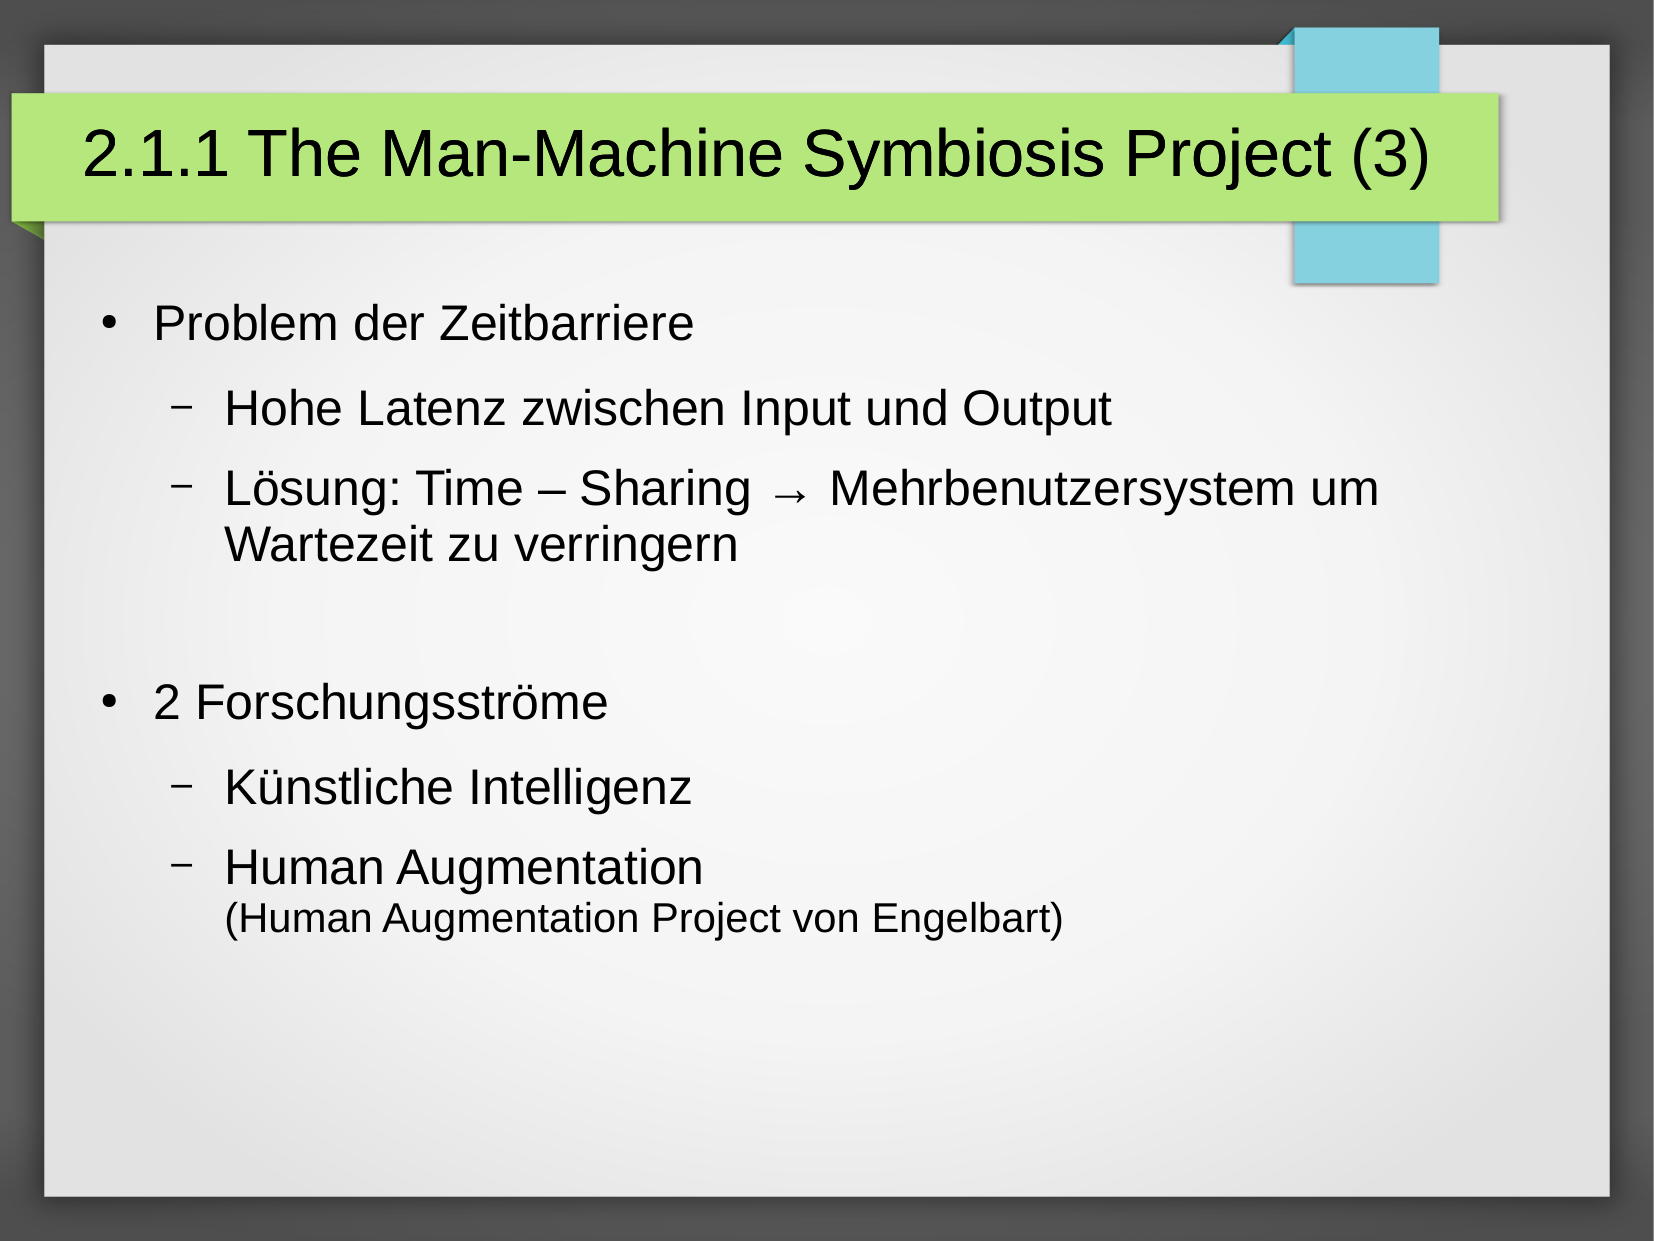

# 2.1.1 The Man-Machine Symbiosis Project (3)
2.1.1 The Man-Machine Symbiosis Project
Problem der Zeitbarriere
Hohe Latenz zwischen Input und Output
Lösung: Time – Sharing → Mehrbenutzersystem um Wartezeit zu verringern
2 Forschungsströme
Künstliche Intelligenz
Human Augmentation
(Human Augmentation Project von Engelbart)